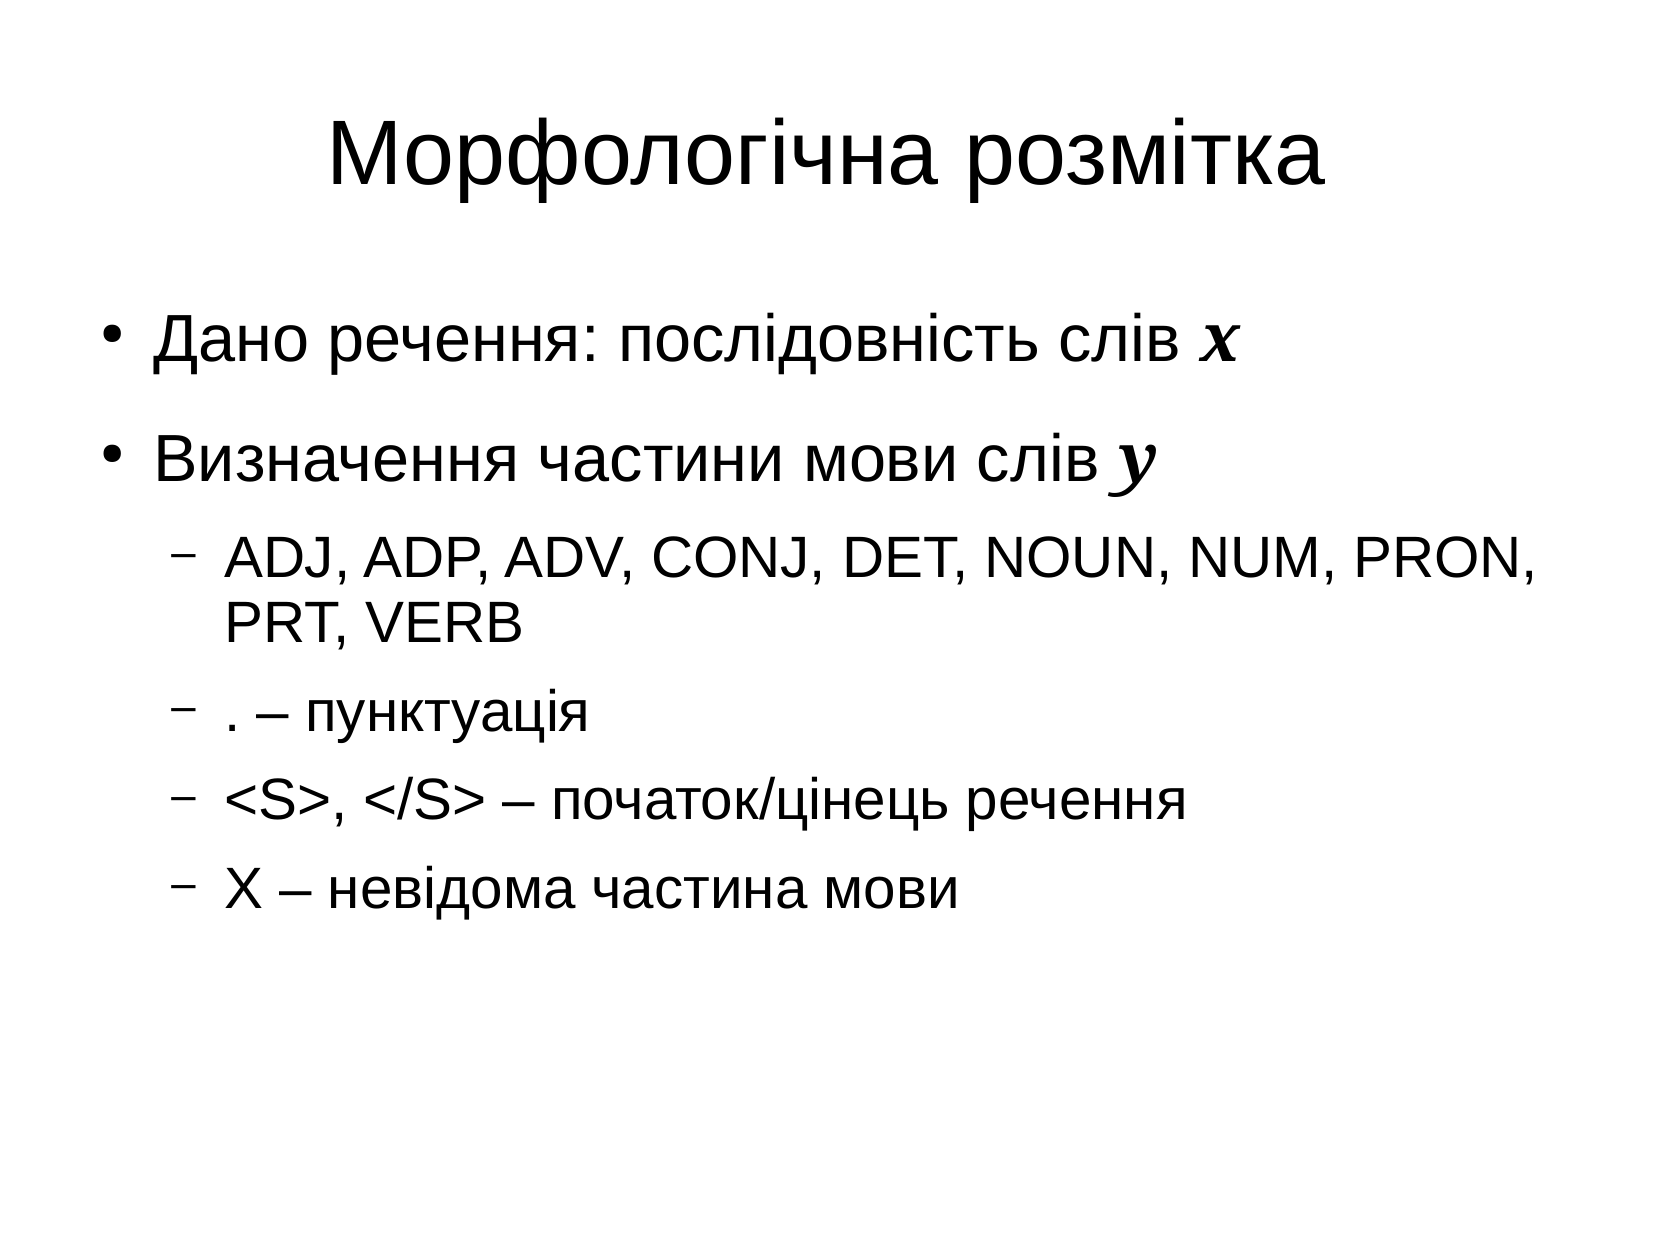

# Морфологічна розмітка
Дано речення: послідовність слів x
Визначення частини мови слів y
ADJ, ADP, ADV, CONJ, DET, NOUN, NUM, PRON, PRT, VERB
. – пунктуація
<S>, </S> – початок/цінець речення
X – невідома частина мови